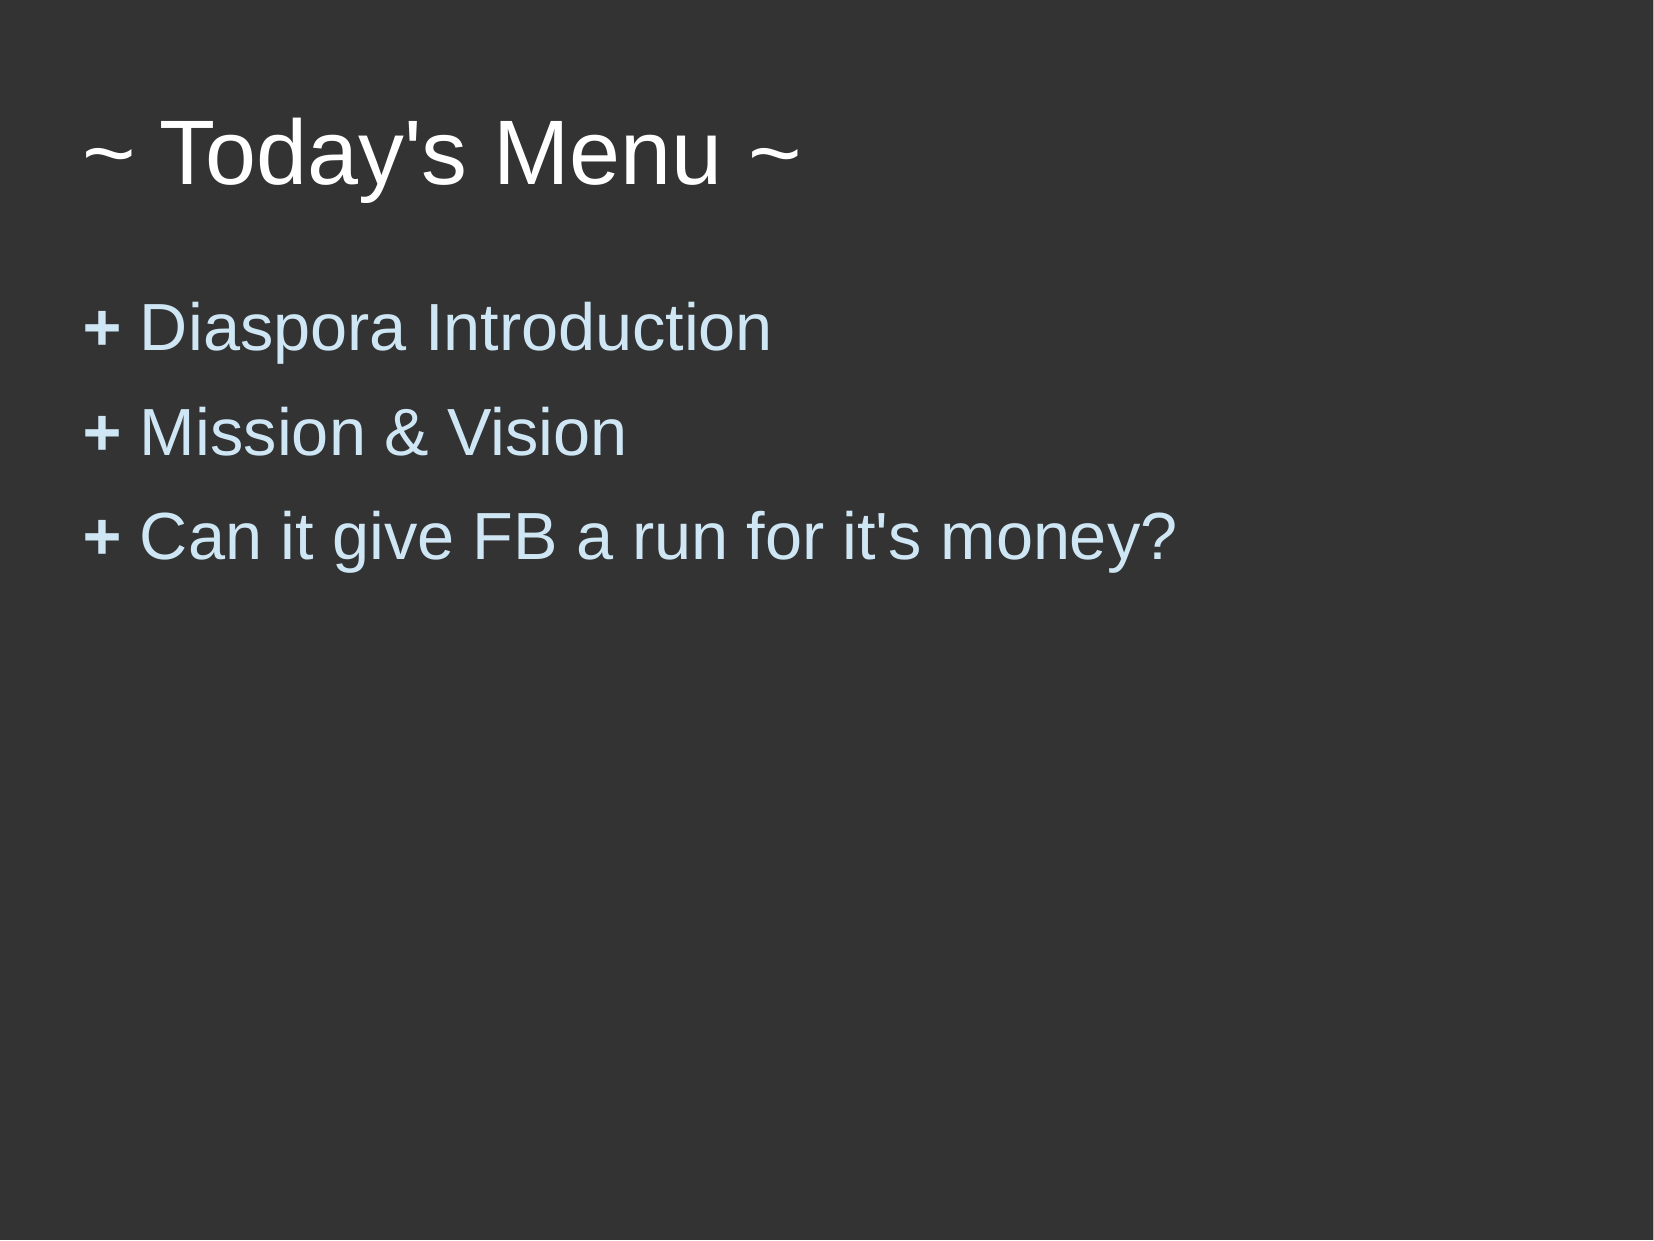

# ~ Today's Menu ~
+ Diaspora Introduction
+ Mission & Vision
+ Can it give FB a run for it's money?